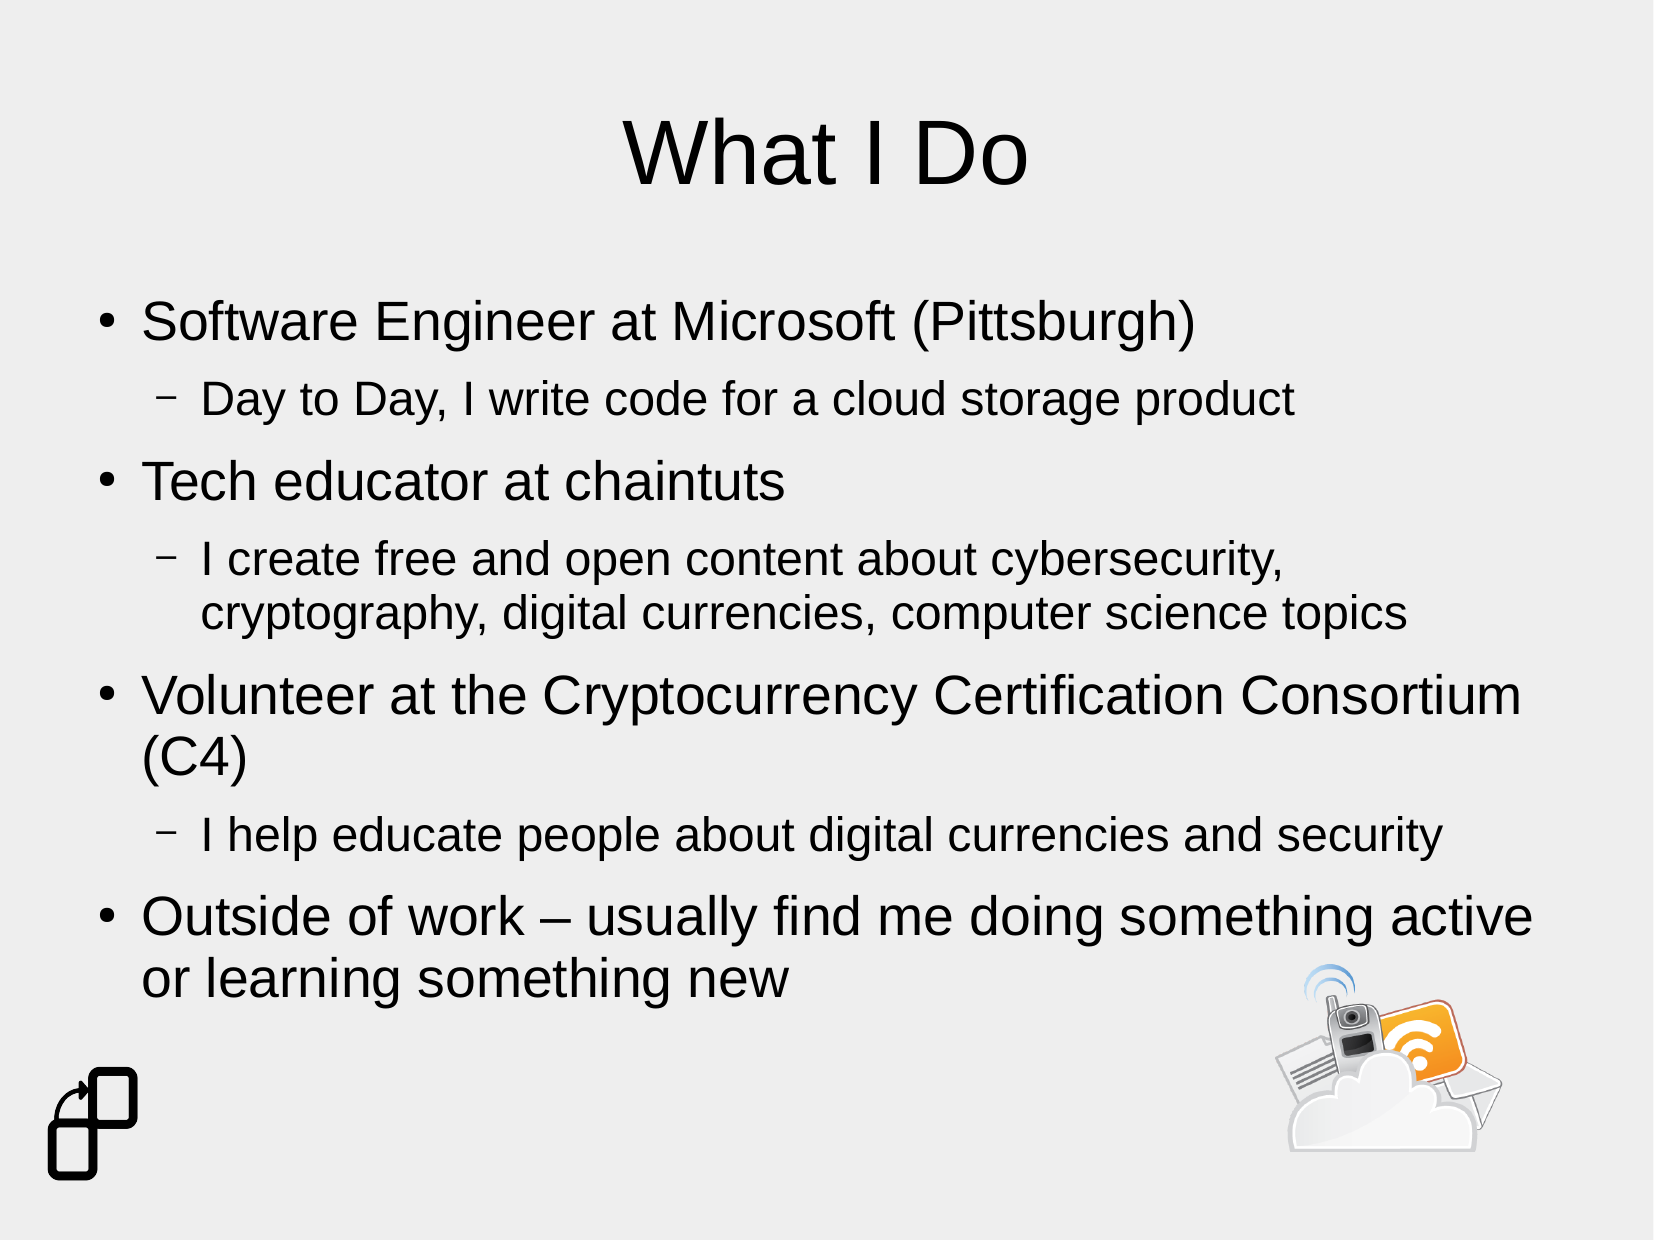

# What I Do
Software Engineer at Microsoft (Pittsburgh)
Day to Day, I write code for a cloud storage product
Tech educator at chaintuts
I create free and open content about cybersecurity, cryptography, digital currencies, computer science topics
Volunteer at the Cryptocurrency Certification Consortium (C4)
I help educate people about digital currencies and security
Outside of work – usually find me doing something active or learning something new